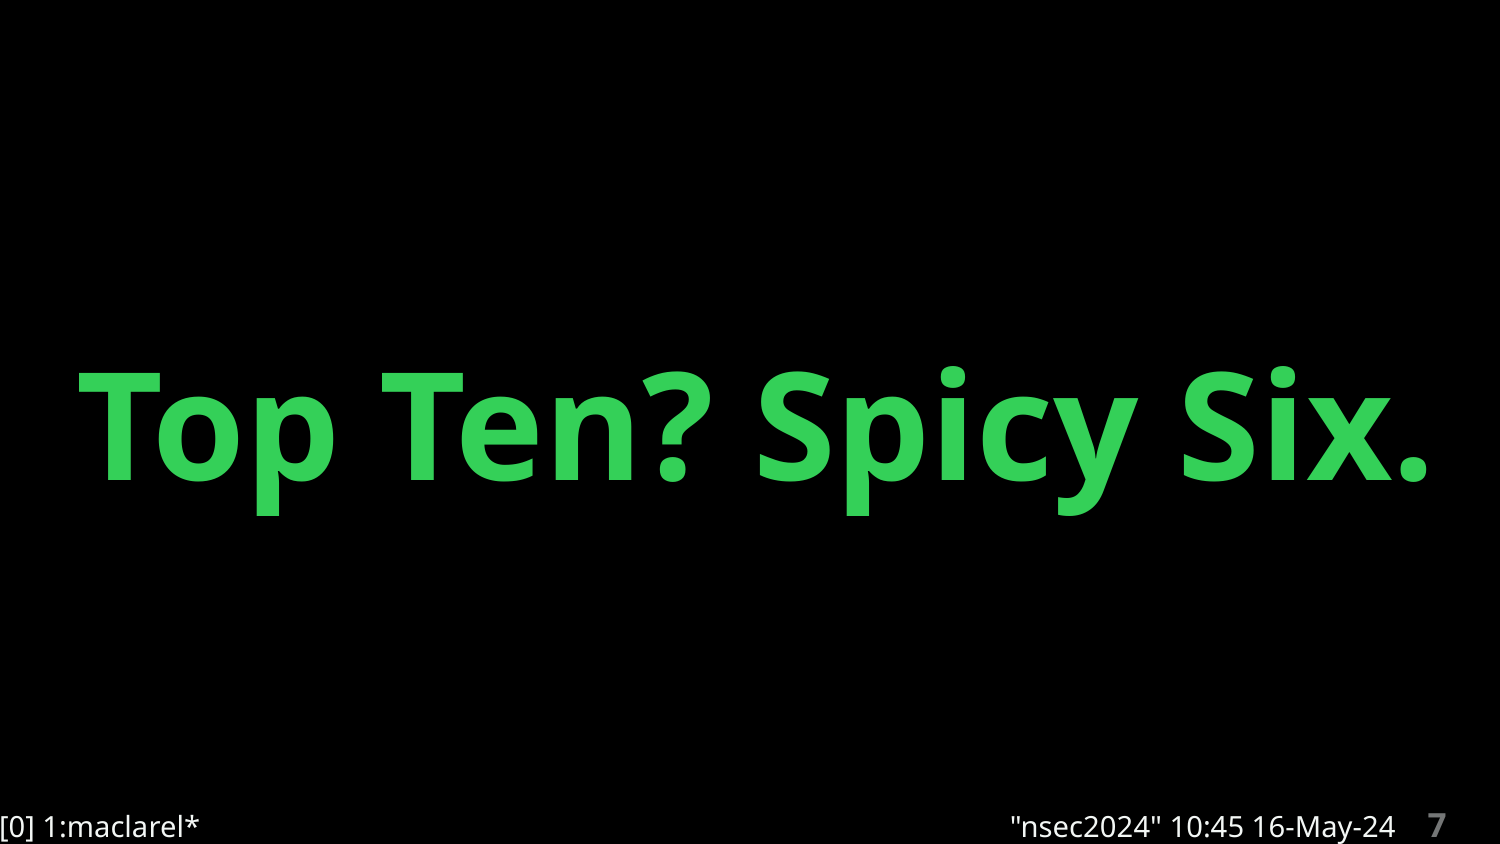

Top Ten? Spicy Six.
[0] 1:maclarel* "nsec2024" 10:45 16-May-24 7